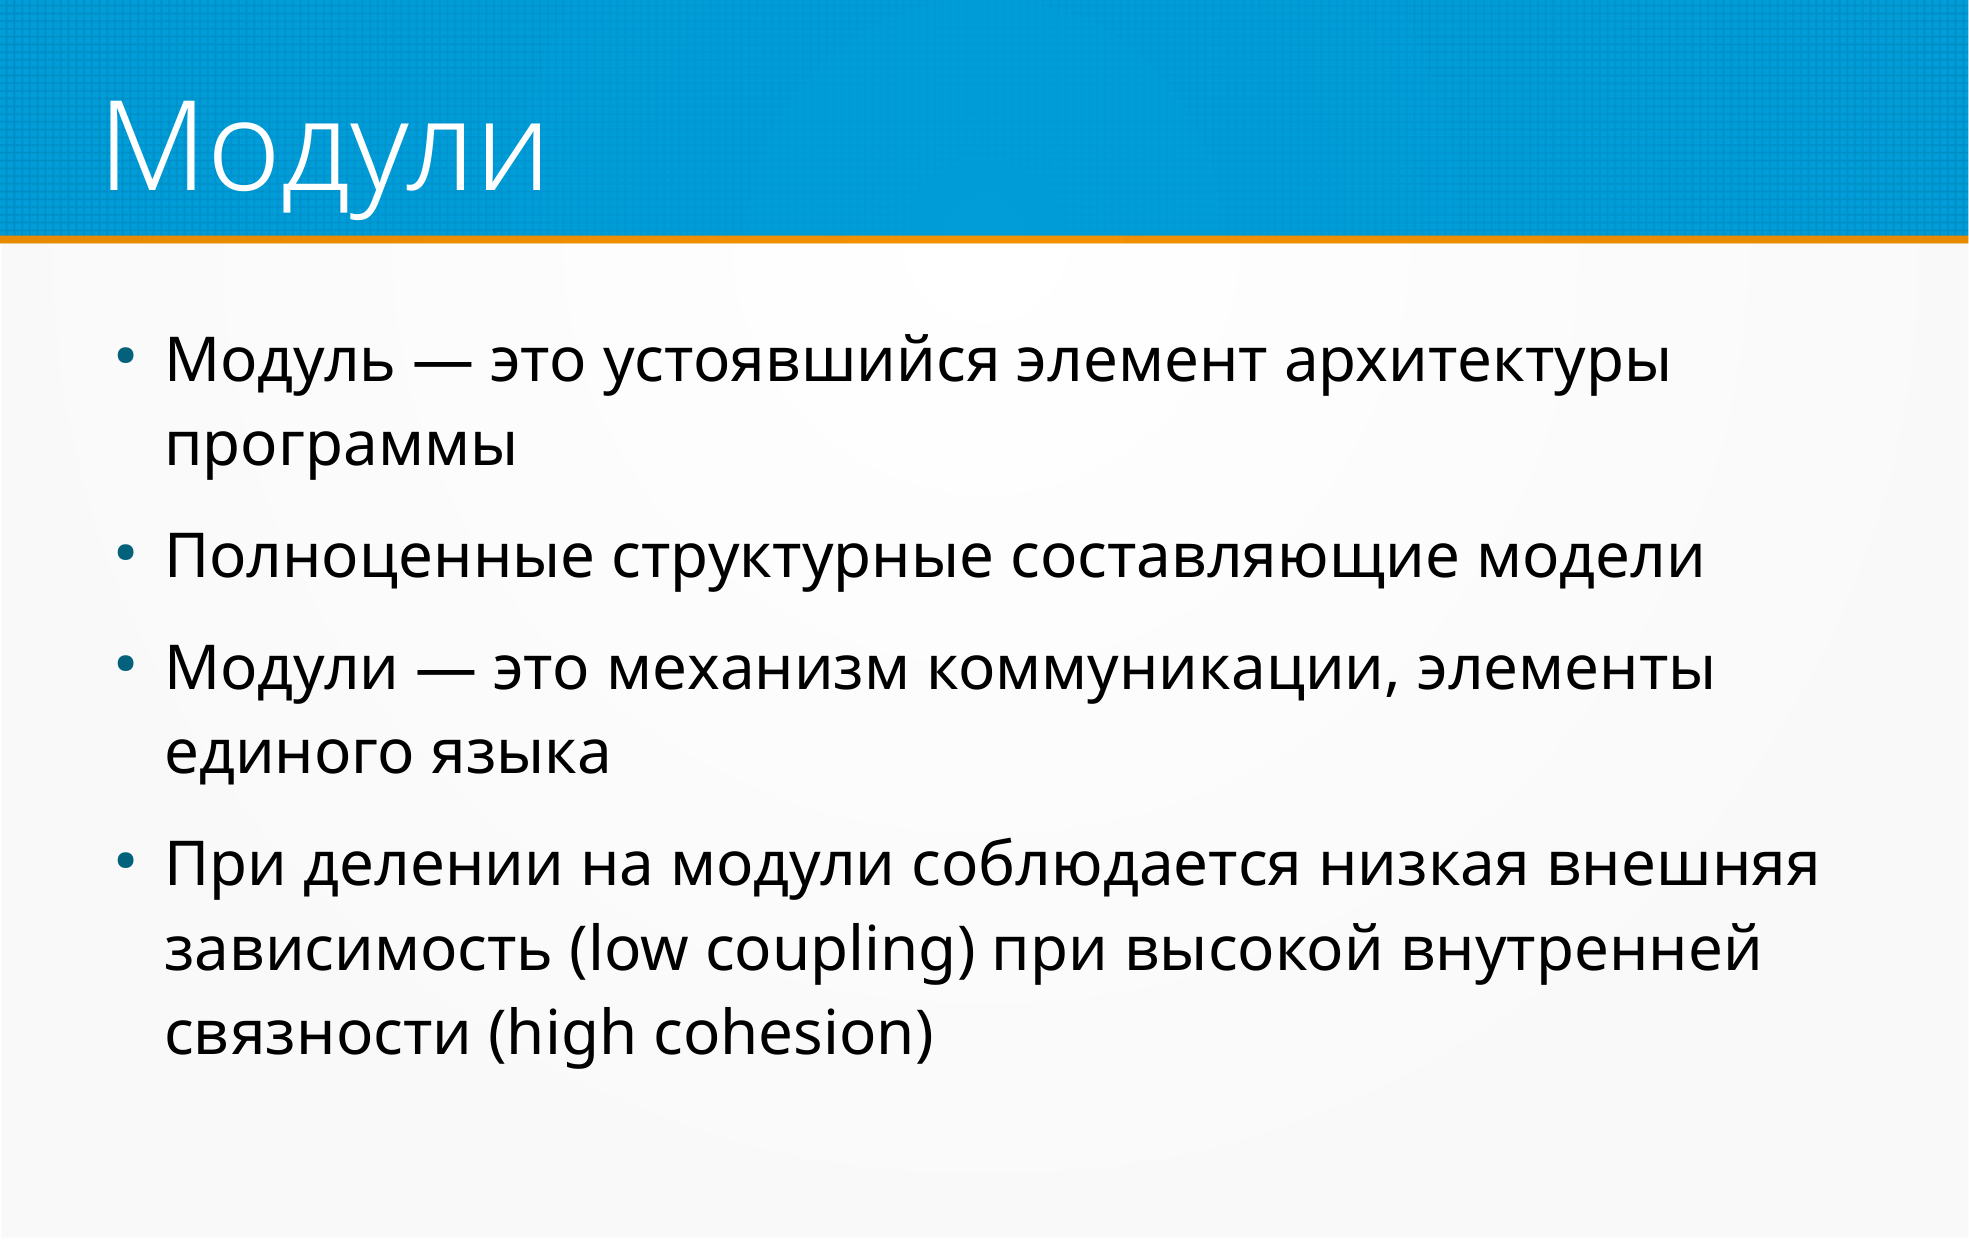

# Модули
Модуль — это устоявшийся элемент архитектуры программы
Полноценные структурные составляющие модели
Модули — это механизм коммуникации, элементы единого языка
При делении на модули соблюдается низкая внешняя зависимость (low coupling) при высокой внутренней связности (high cohesion)